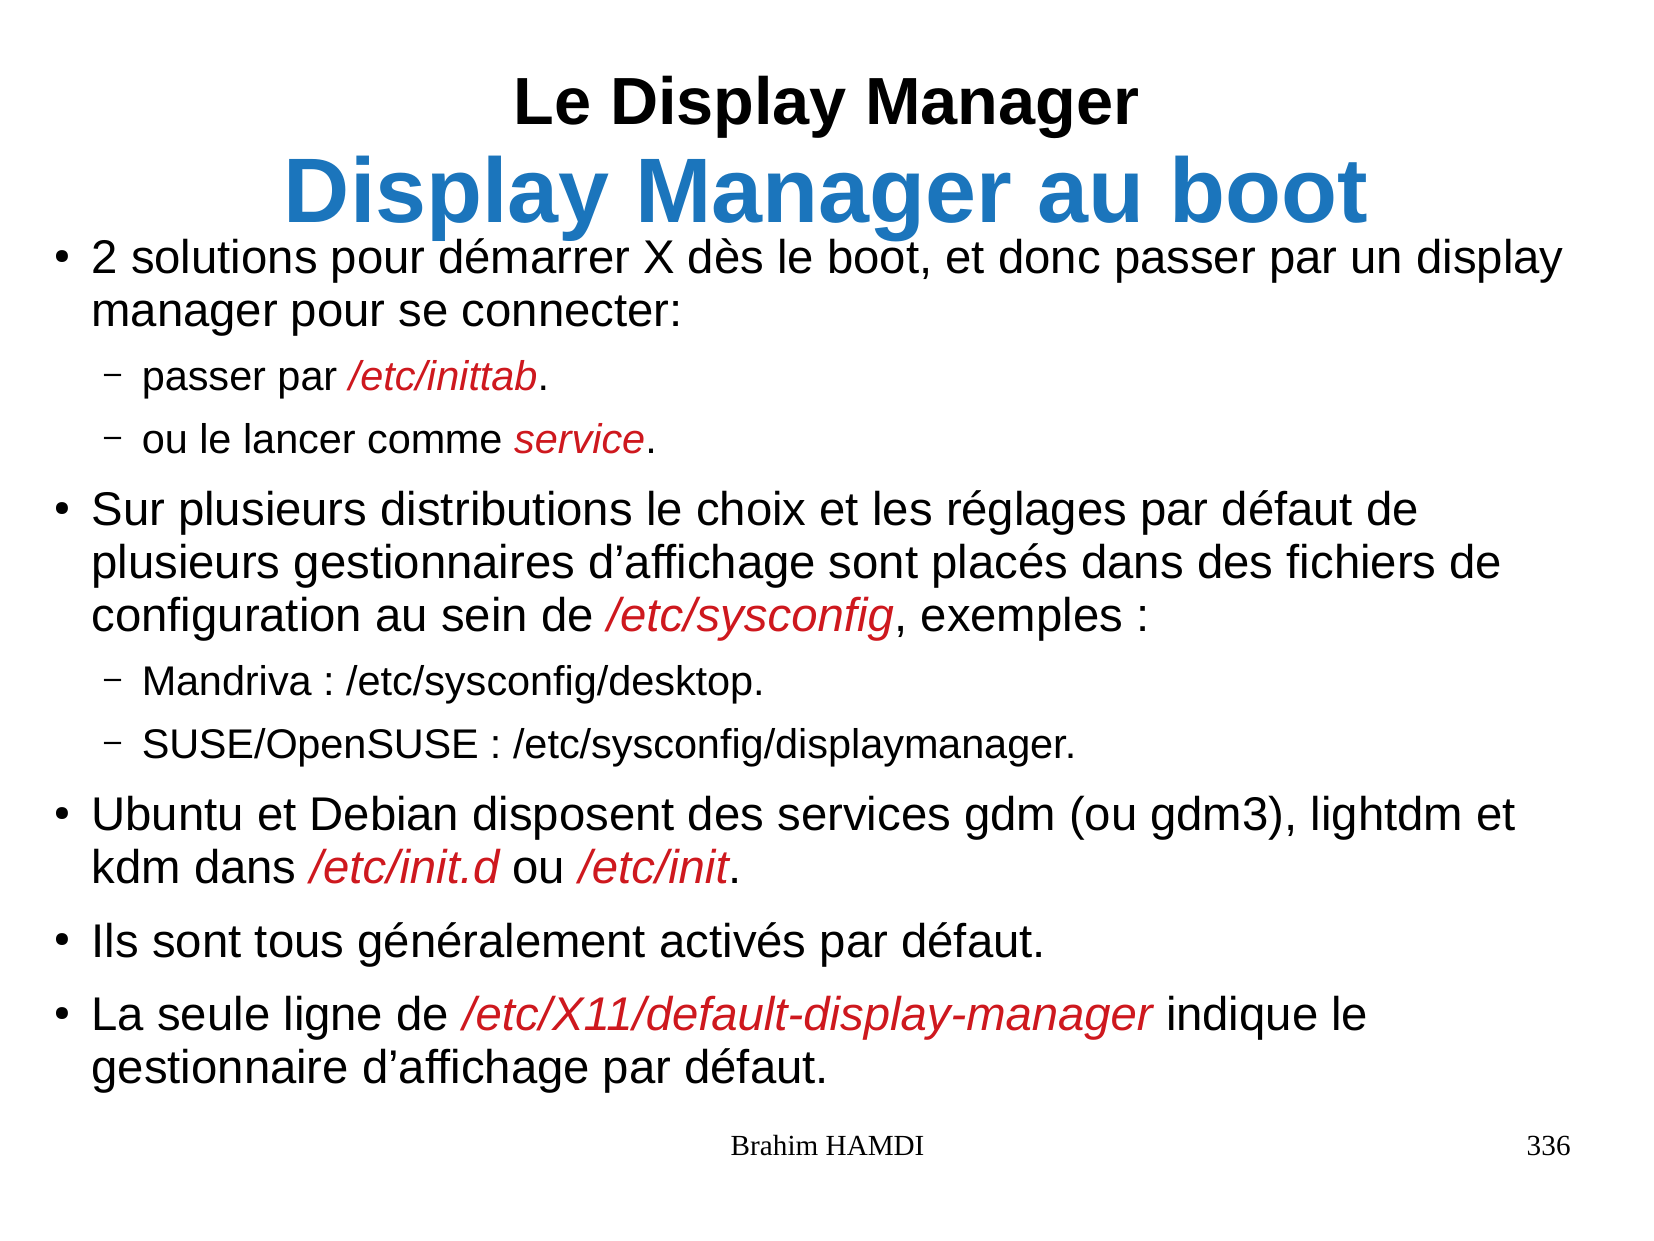

# Le Display Manager Display Manager au boot
2 solutions pour démarrer X dès le boot, et donc passer par un display manager pour se connecter:
passer par /etc/inittab.
ou le lancer comme service.
Sur plusieurs distributions le choix et les réglages par défaut de plusieurs gestionnaires d’affichage sont placés dans des fichiers de configuration au sein de /etc/sysconfig, exemples :
Mandriva : /etc/sysconfig/desktop.
SUSE/OpenSUSE : /etc/sysconfig/displaymanager.
Ubuntu et Debian disposent des services gdm (ou gdm3), lightdm et kdm dans /etc/init.d ou /etc/init.
Ils sont tous généralement activés par défaut.
La seule ligne de /etc/X11/default-display-manager indique le gestionnaire d’affichage par défaut.
Brahim HAMDI
336